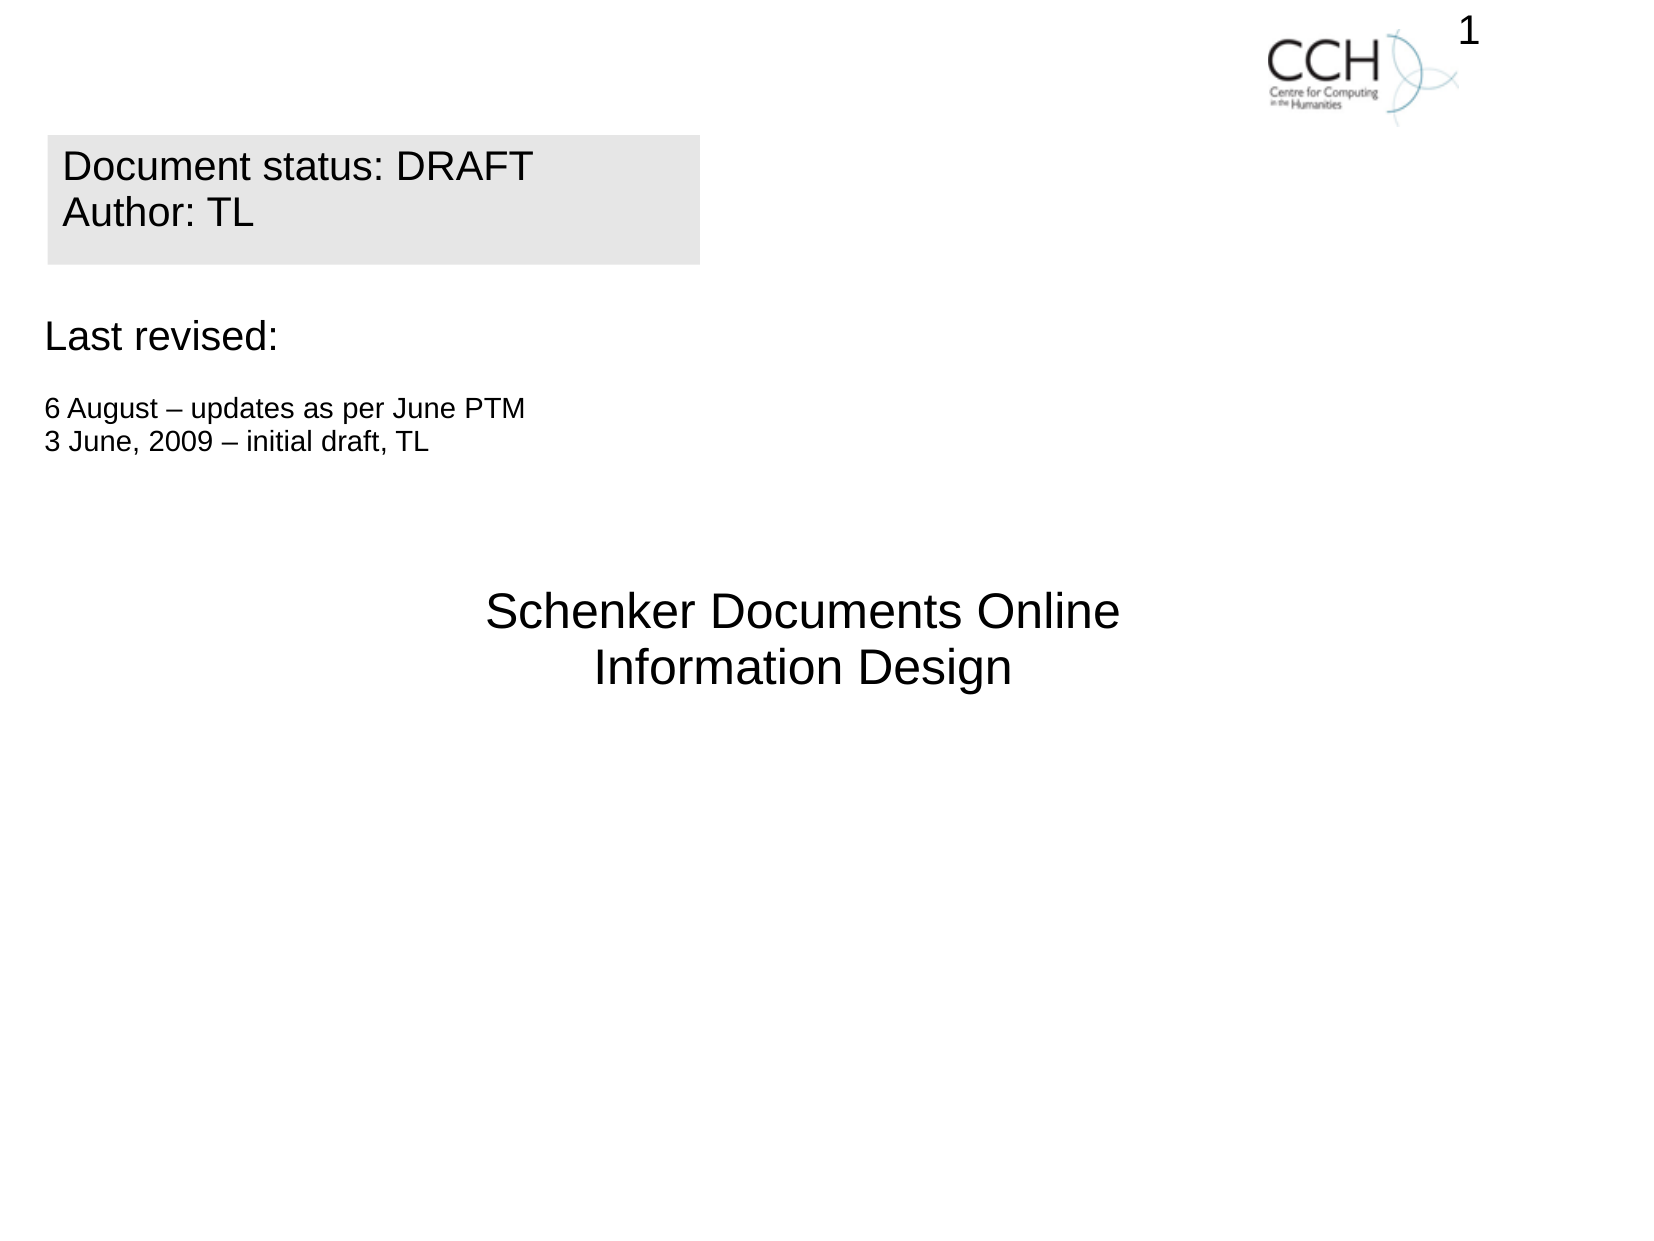

Document status: DRAFT
Author: TL
Last revised:
6 August – updates as per June PTM
3 June, 2009 – initial draft, TL
Schenker Documents Online
Information Design